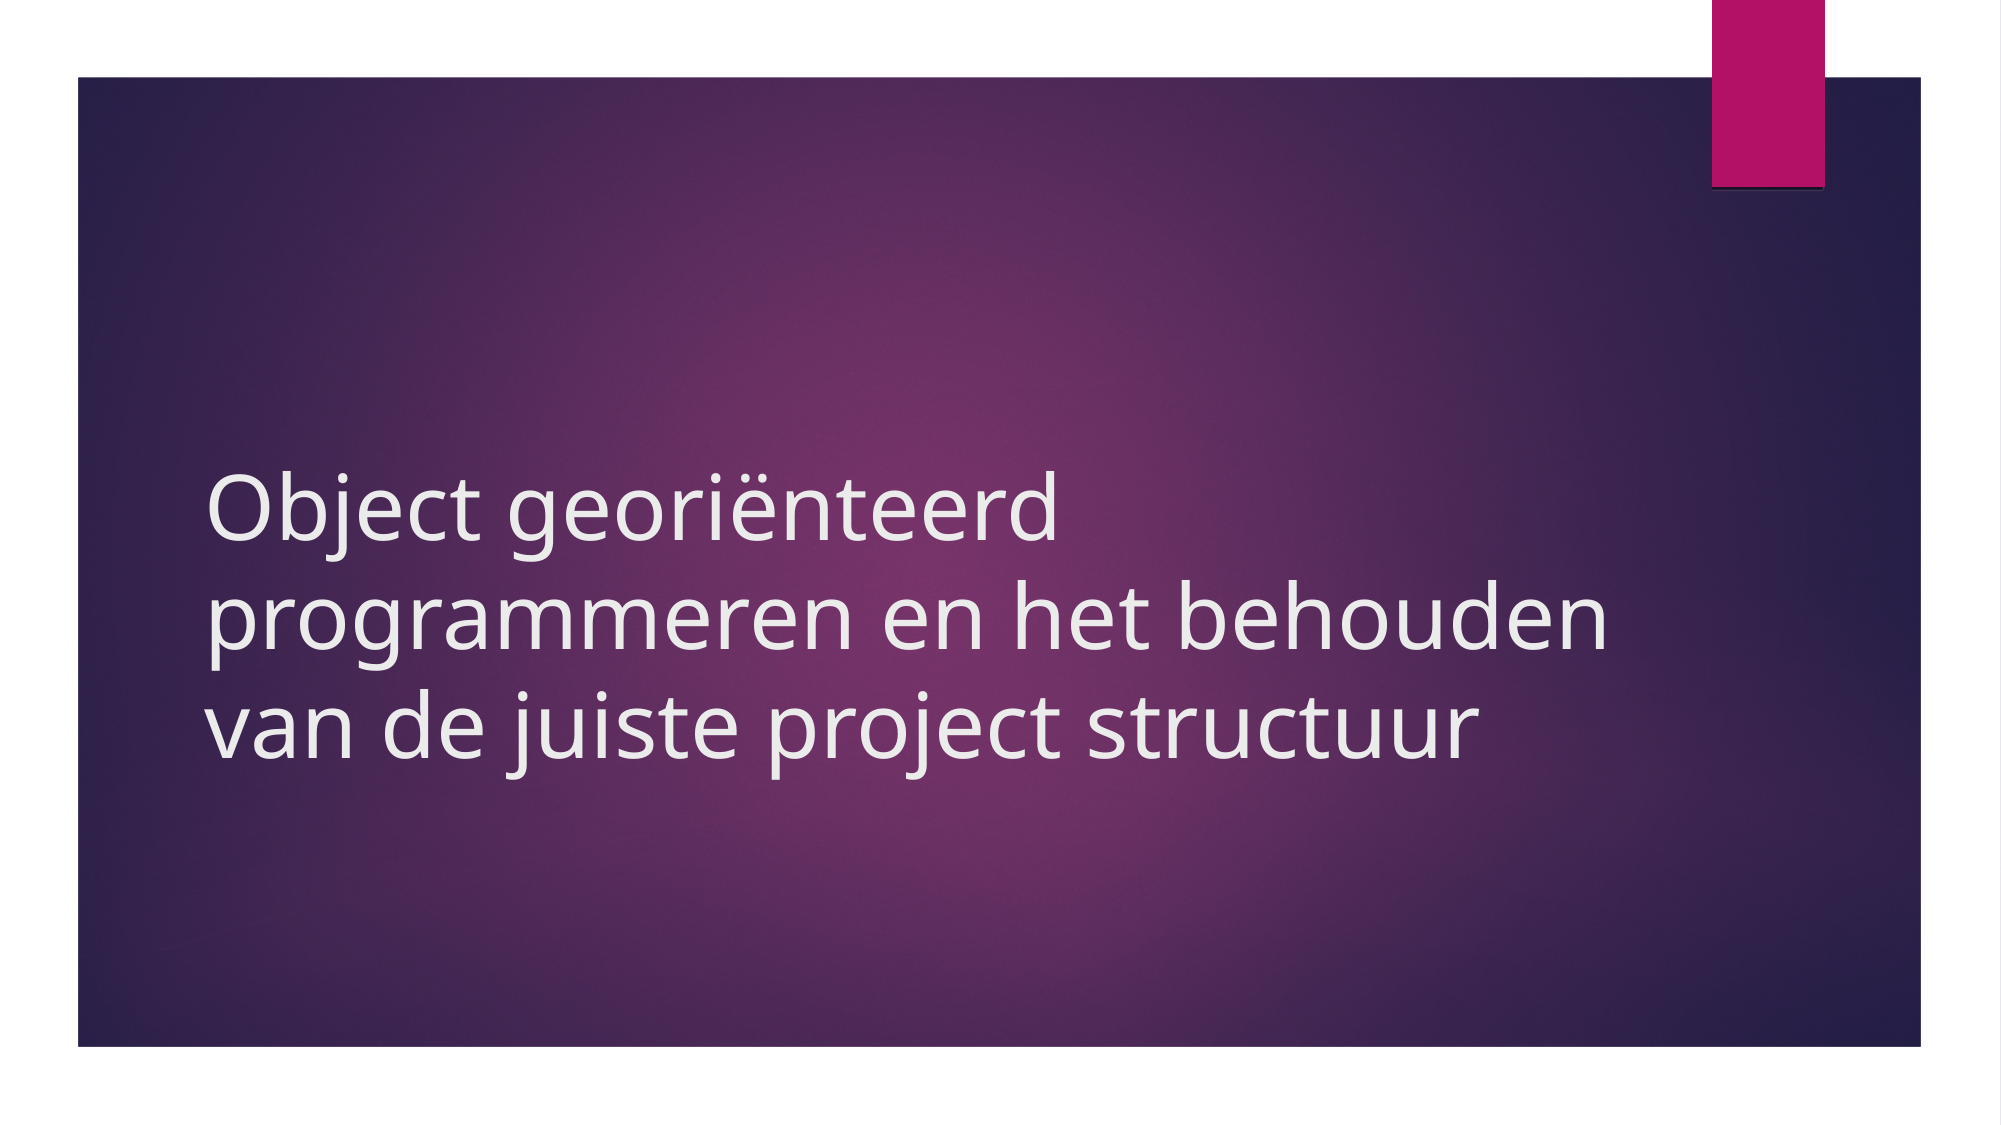

# Object georiënteerd programmeren en het behouden van de juiste project structuur